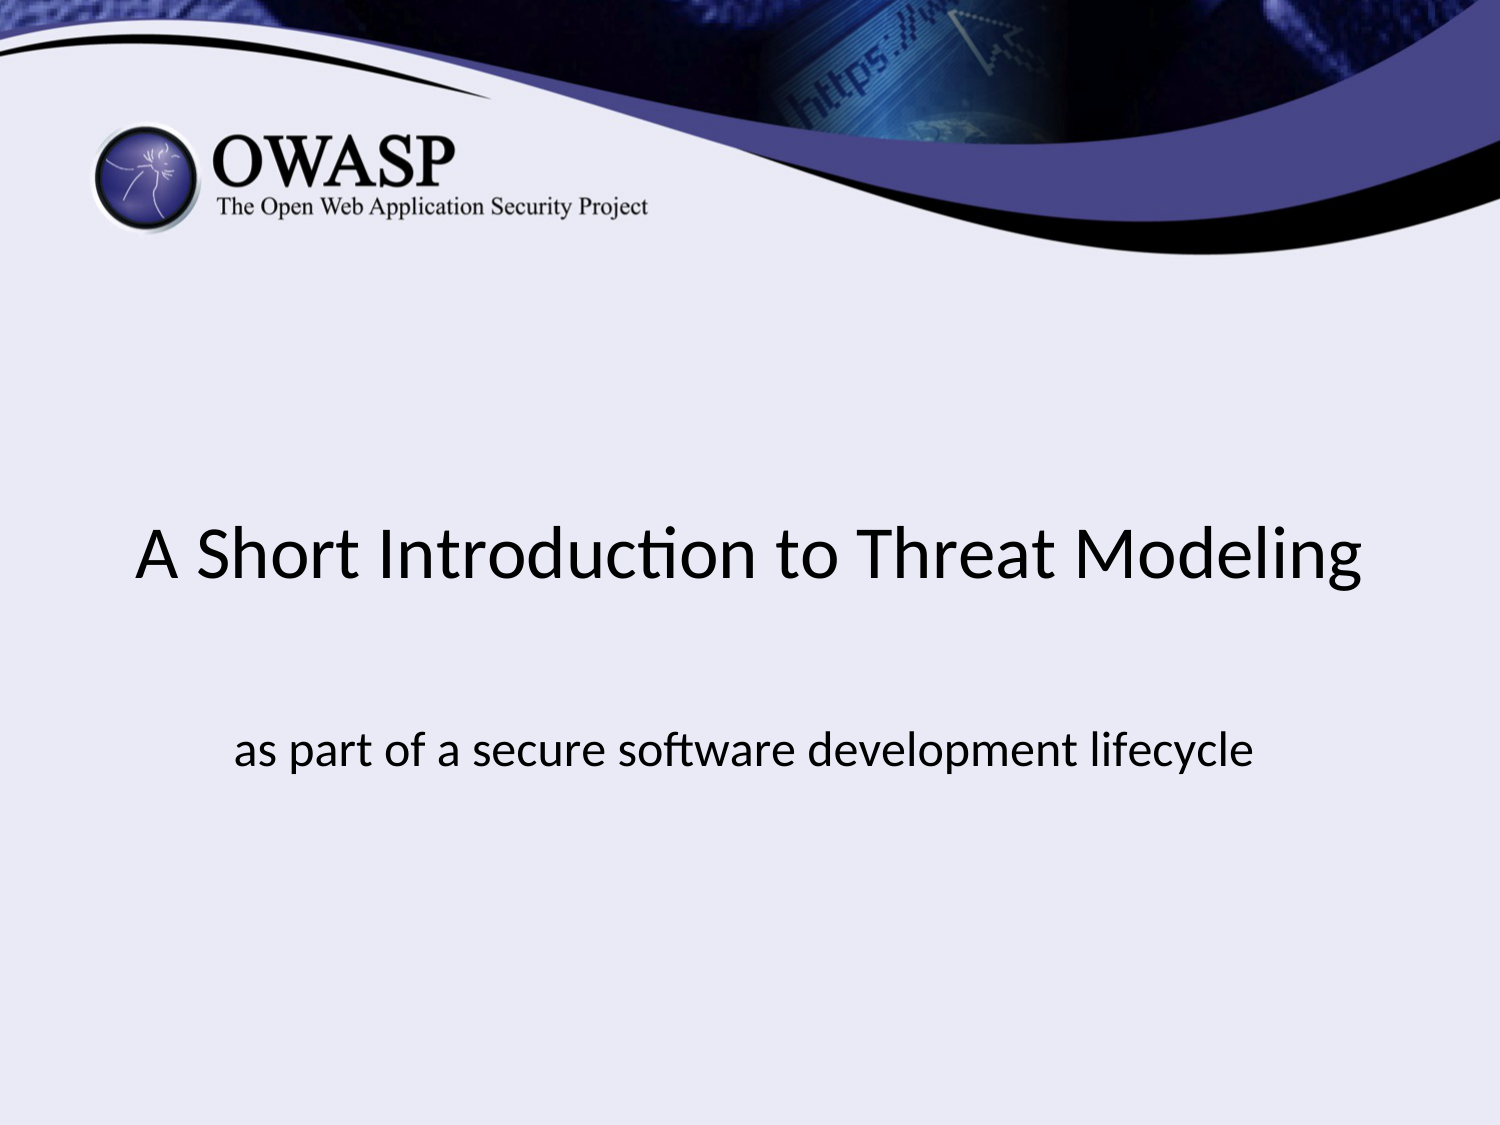

#
A Short Introduction to Threat Modeling
as part of a secure software development lifecycle